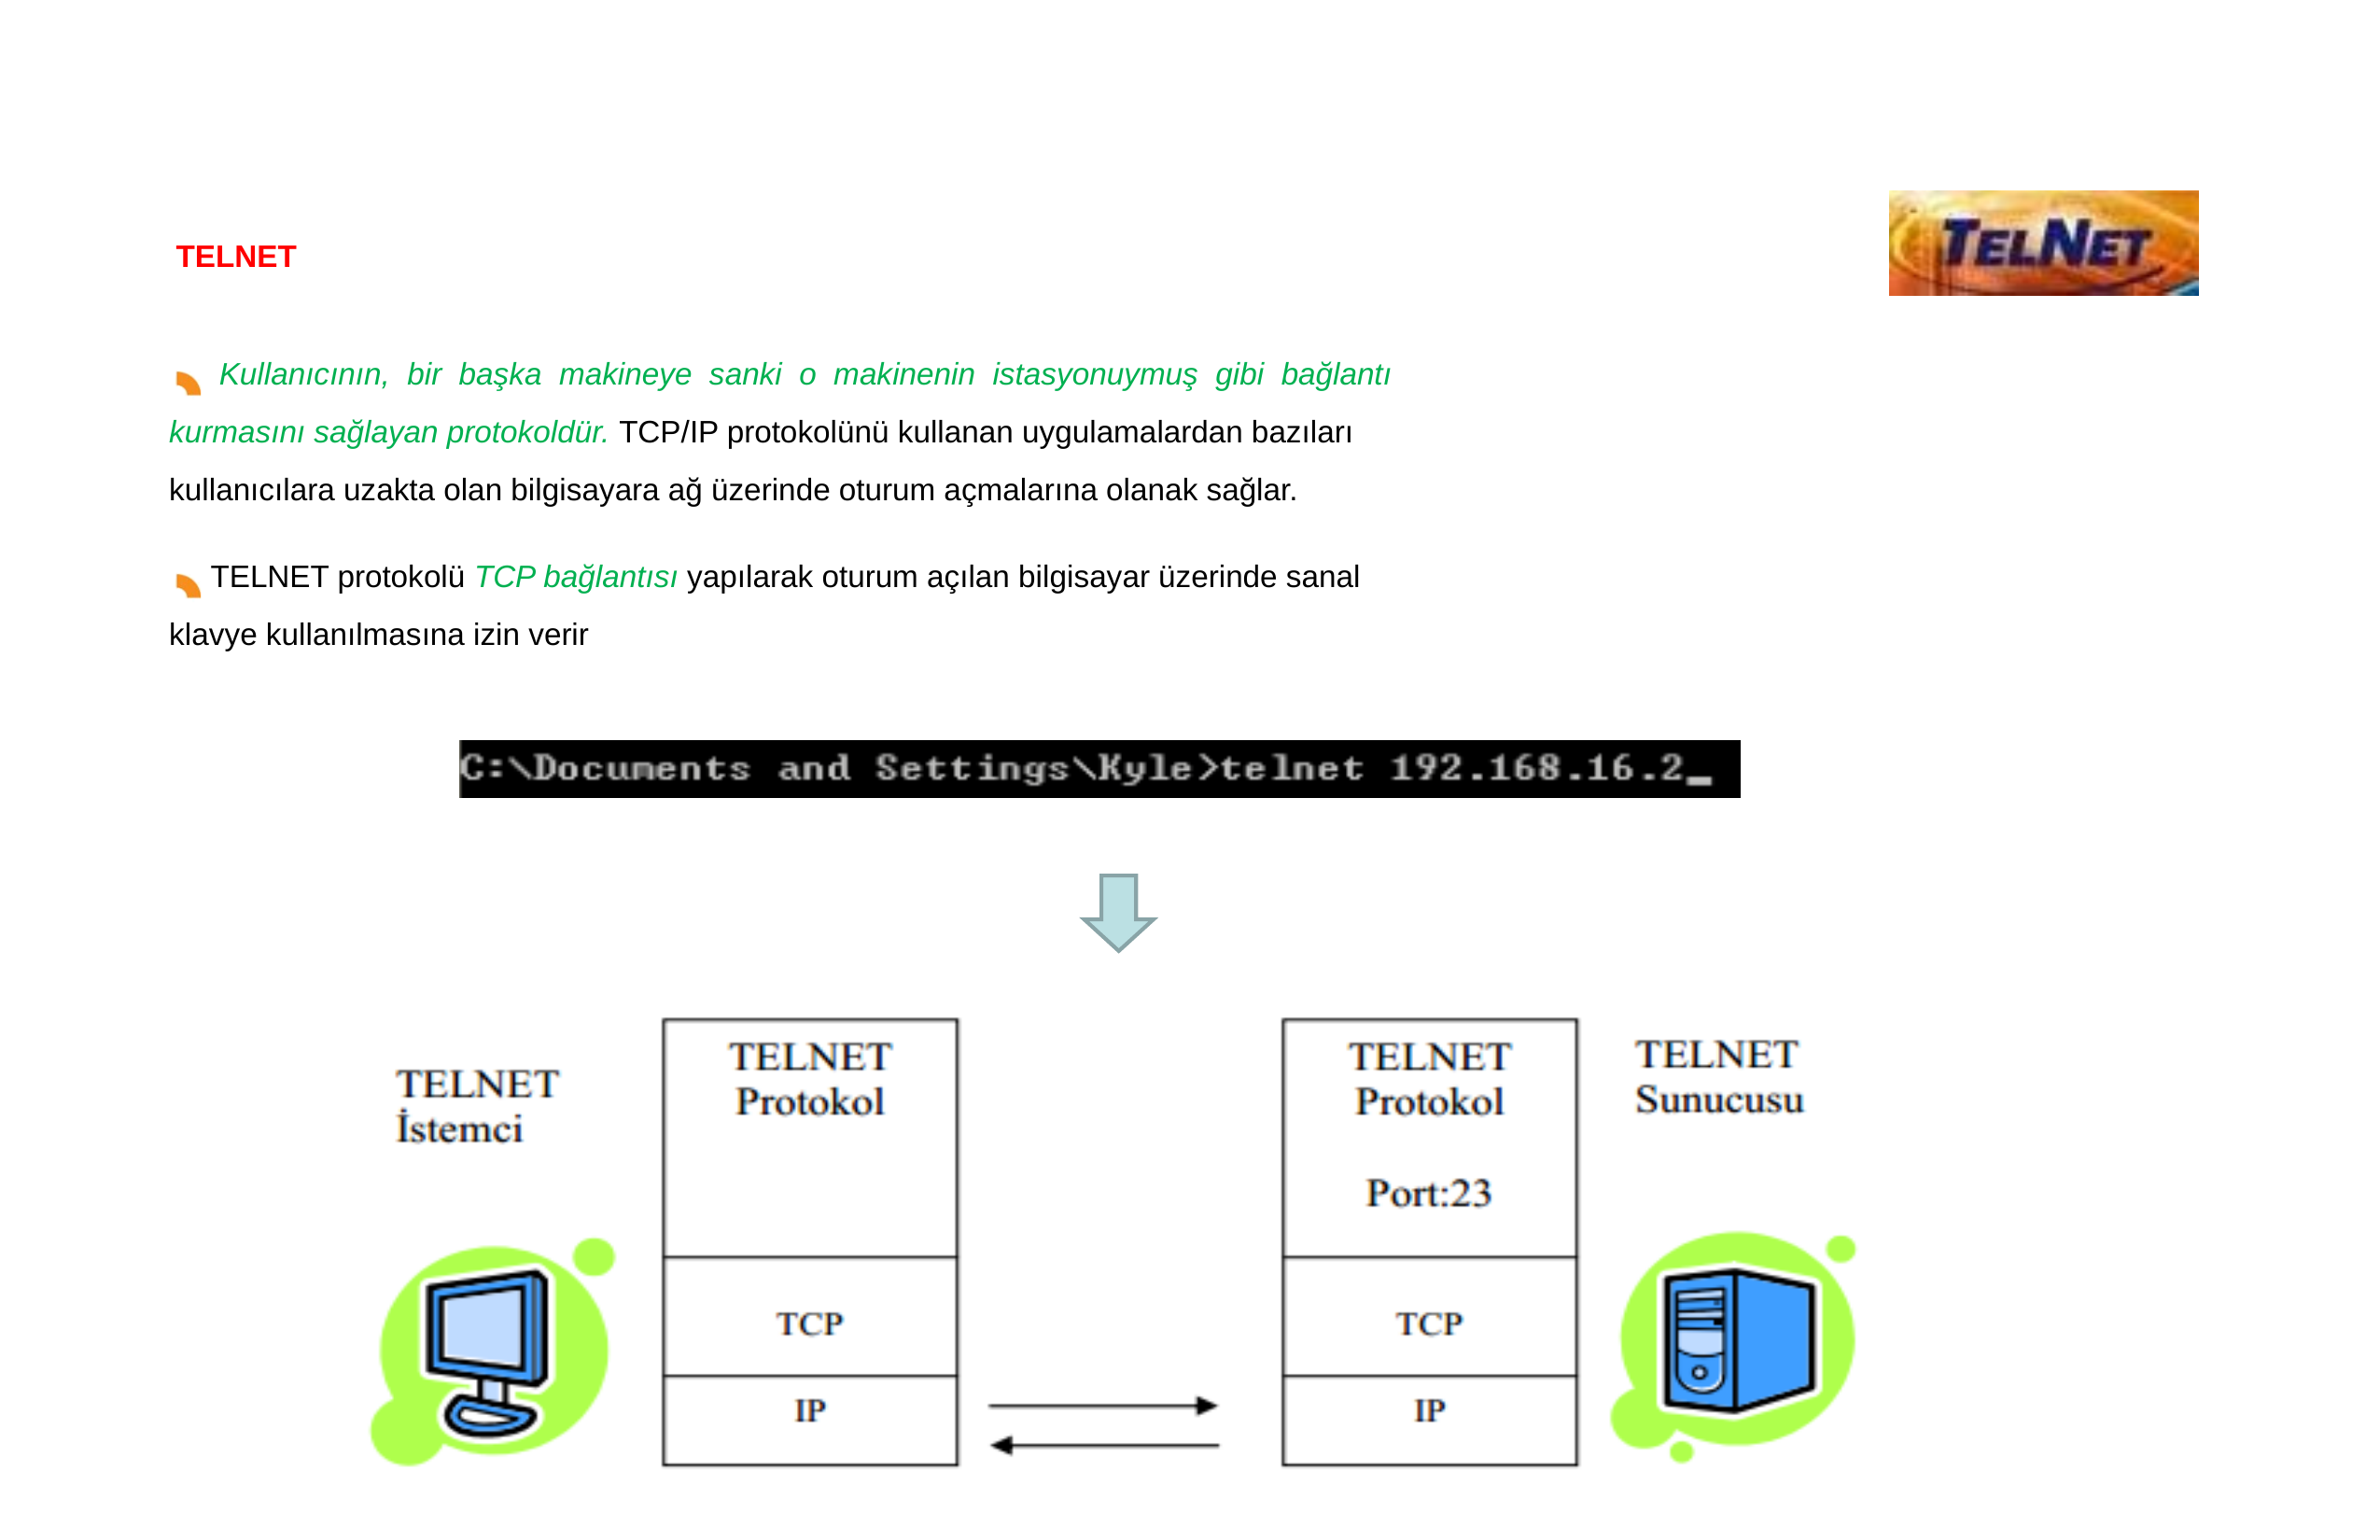

TELNET
 Kullanıcının, bir başka makineye sanki o makinenin istasyonuymuş gibi bağlantı
kurmasını sağlayan protokoldür. TCP/IP protokolünü kullanan uygulamalardan bazıları
kullanıcılara uzakta olan bilgisayara ağ üzerinde oturum açmalarına olanak sağlar.
TELNET protokolü TCP bağlantısı yapılarak oturum açılan bilgisayar üzerinde sanal
klavye kullanılmasına izin verir
57